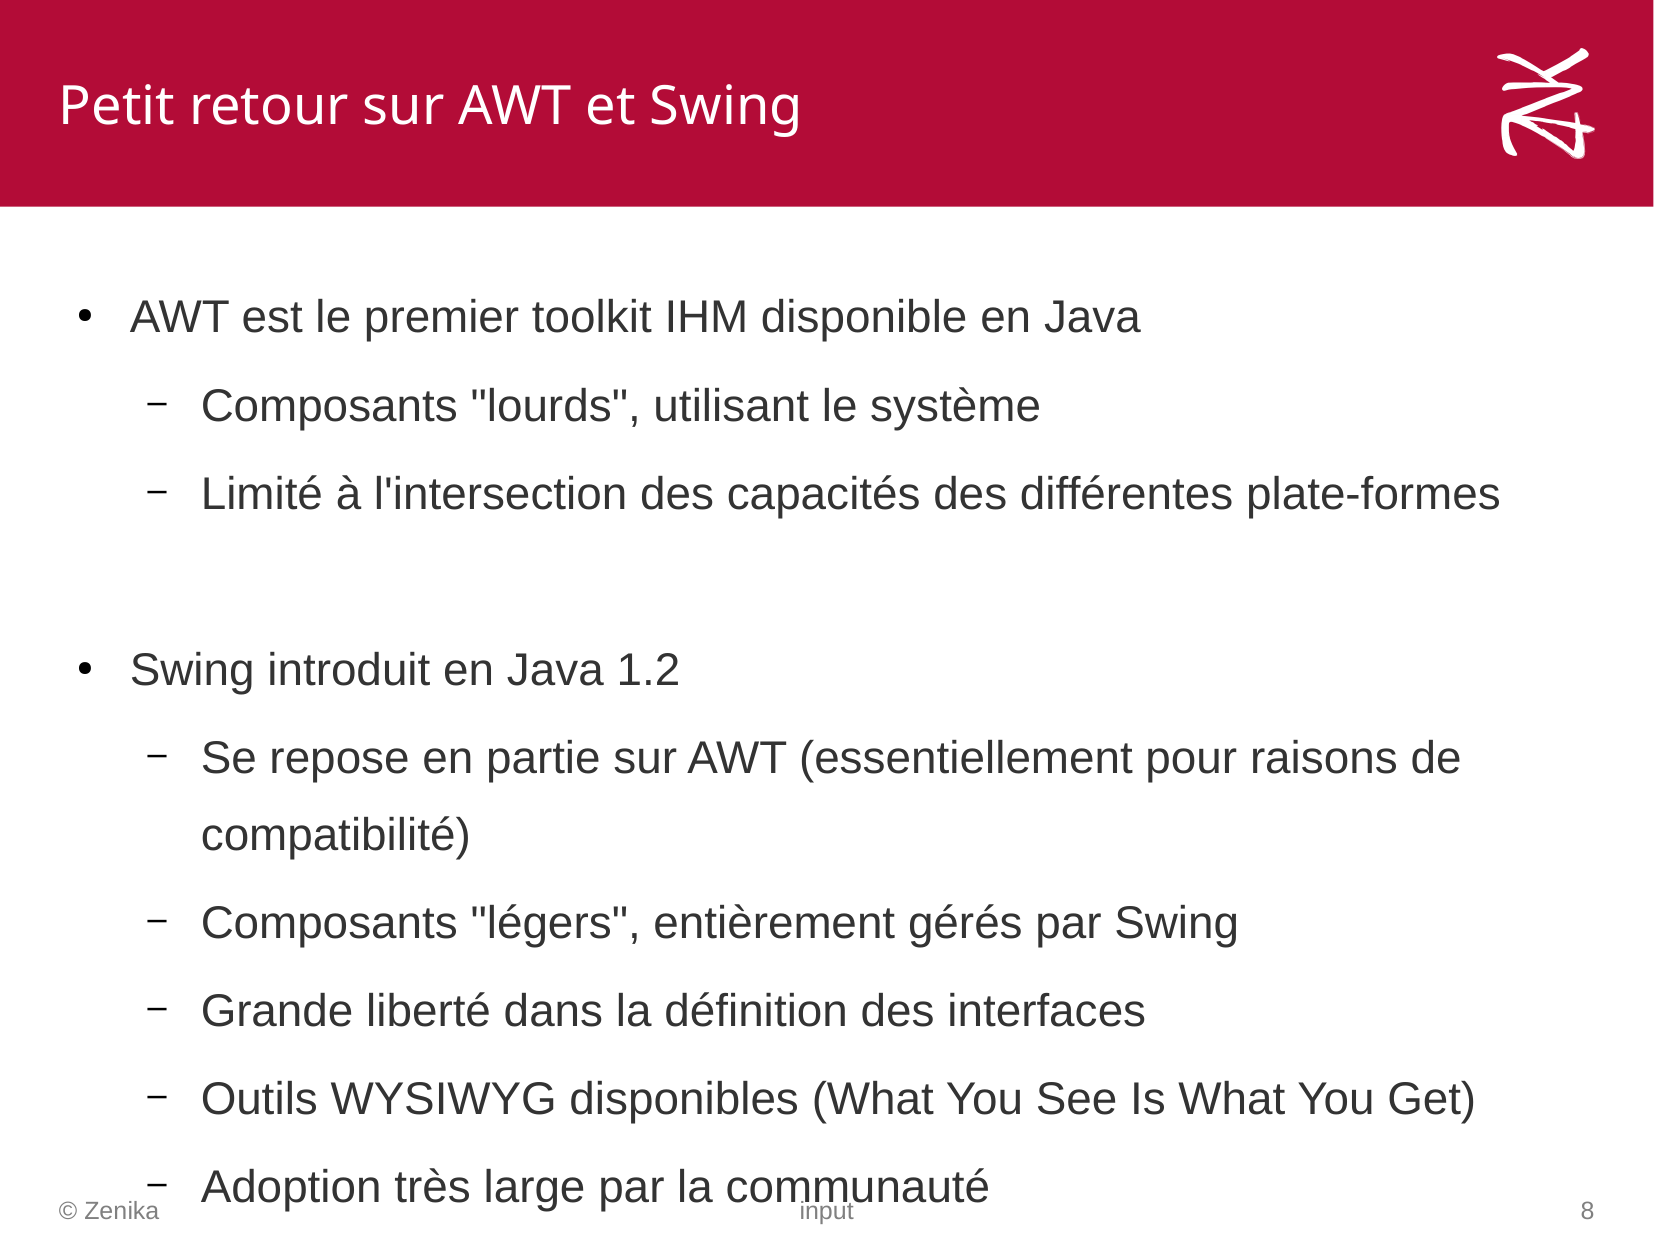

# Petit retour sur AWT et Swing
AWT est le premier toolkit IHM disponible en Java
Composants "lourds", utilisant le système
Limité à l'intersection des capacités des différentes plate-formes
Swing introduit en Java 1.2
Se repose en partie sur AWT (essentiellement pour raisons de compatibilité)
Composants "légers", entièrement gérés par Swing
Grande liberté dans la définition des interfaces
Outils WYSIWYG disponibles (What You See Is What You Get)
Adoption très large par la communauté